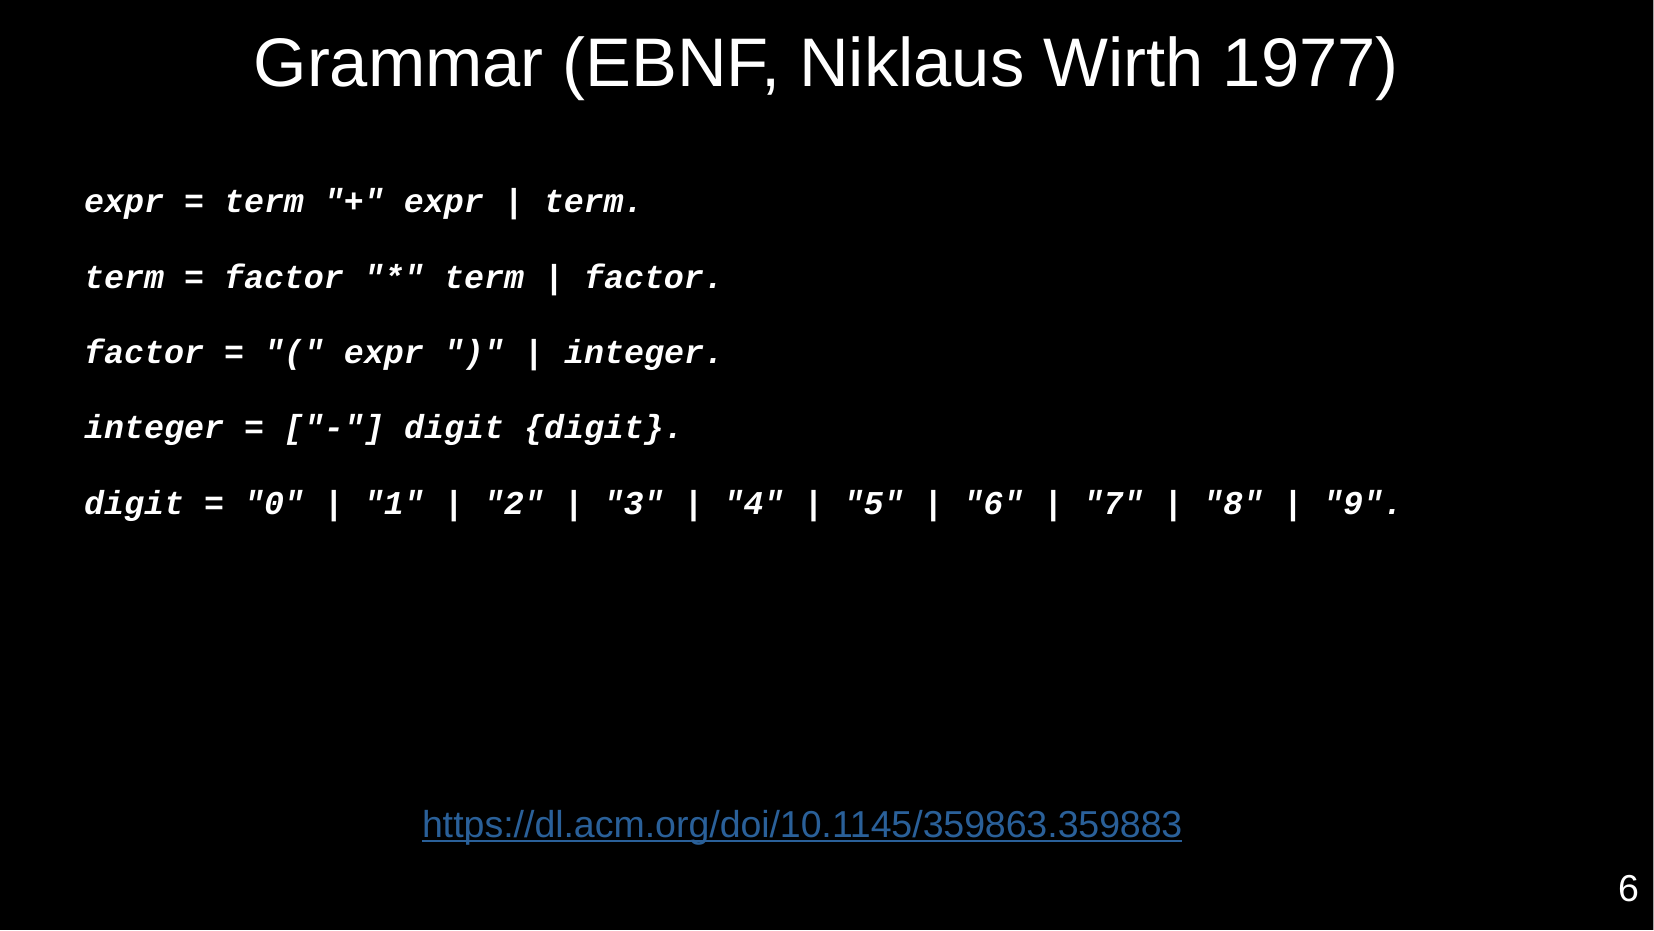

# Grammar (EBNF, Niklaus Wirth 1977)
expr = term "+" expr | term.
term = factor "*" term | factor.
factor = "(" expr ")" | integer.
integer = ["-"] digit {digit}.
digit = "0" | "1" | "2" | "3" | "4" | "5" | "6" | "7" | "8" | "9".
https://dl.acm.org/doi/10.1145/359863.359883